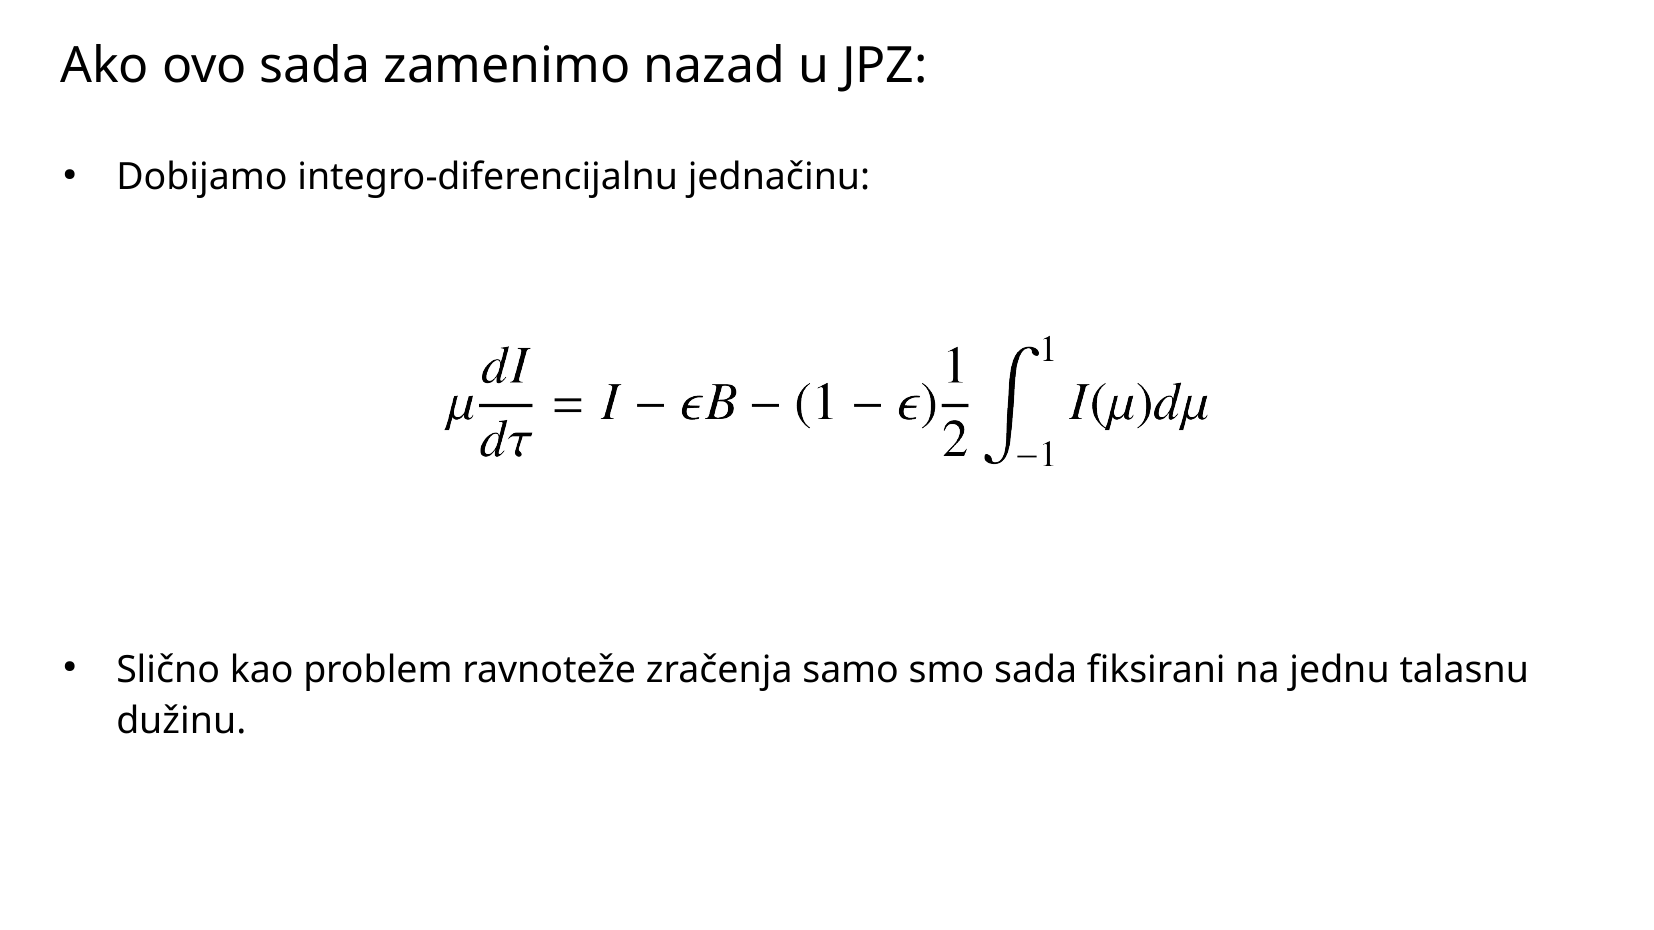

# Ako ovo sada zamenimo nazad u JPZ:
Dobijamo integro-diferencijalnu jednačinu:
Slično kao problem ravnoteže zračenja samo smo sada fiksirani na jednu talasnu dužinu.